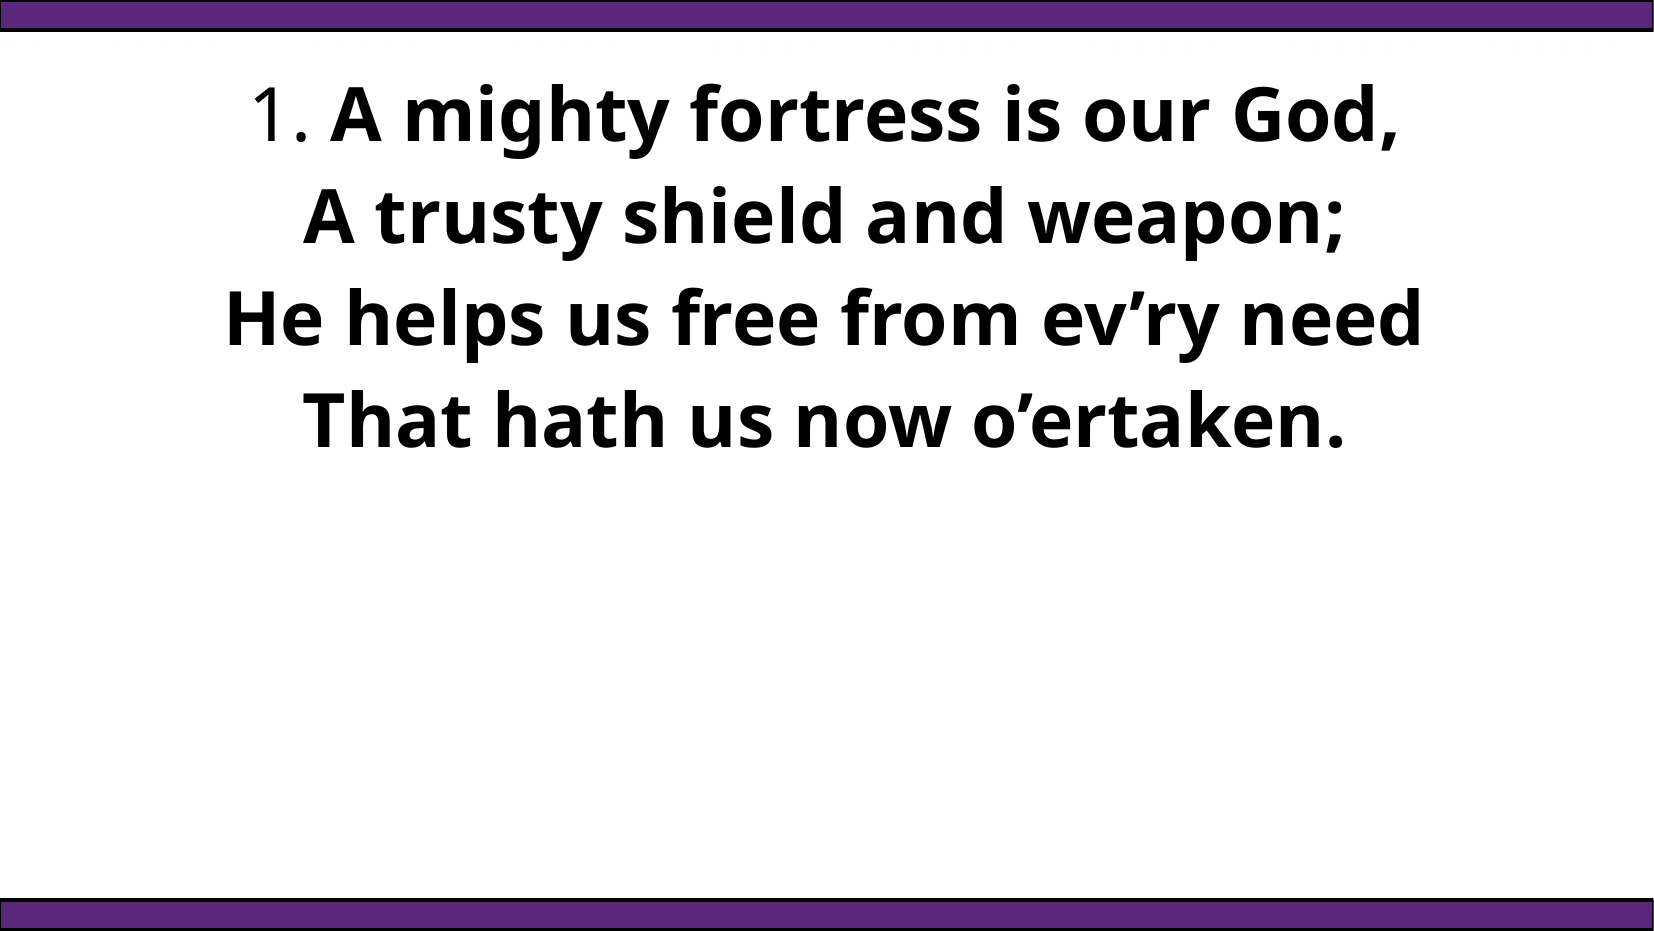

1. A mighty fortress is our God,
A trusty shield and weapon;
He helps us free from ev’ry need
That hath us now o’ertaken.